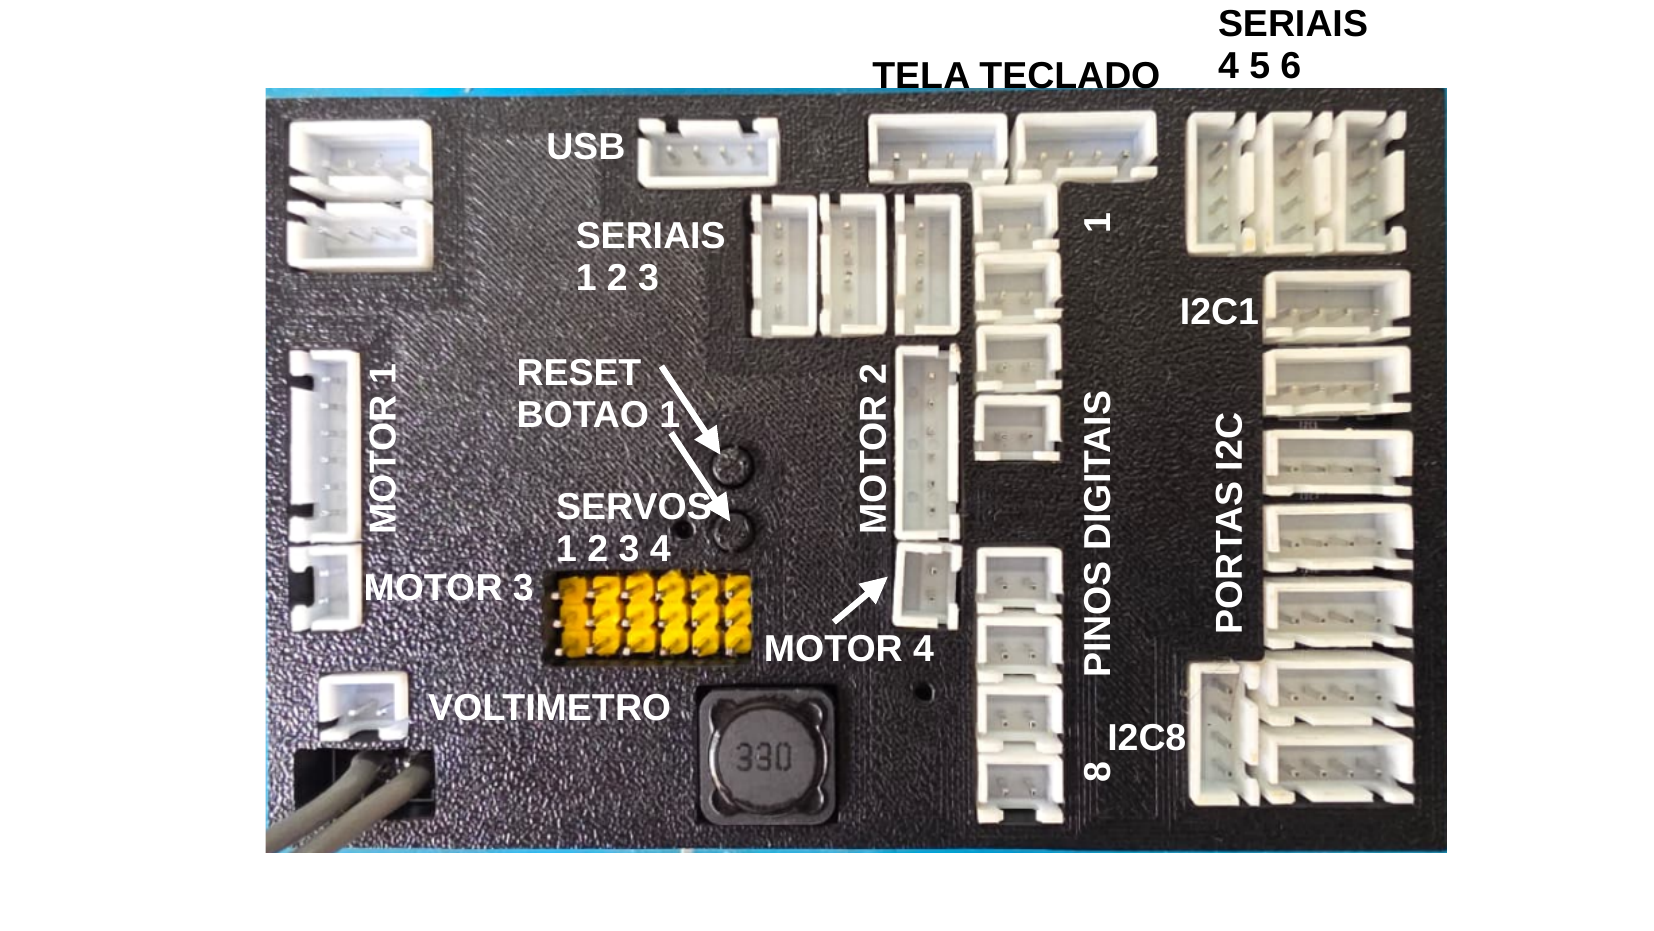

SERIAIS
4 5 6
TELA TECLADO
USB
SERIAIS
1 2 3
I2C1
RESET
BOTAO 1
MOTOR 1
MOTOR 2
8 PINOS DIGITAIS 1
PORTAS I2C
SERVOS
1 2 3 4
MOTOR 3
MOTOR 4
VOLTIMETRO
I2C8